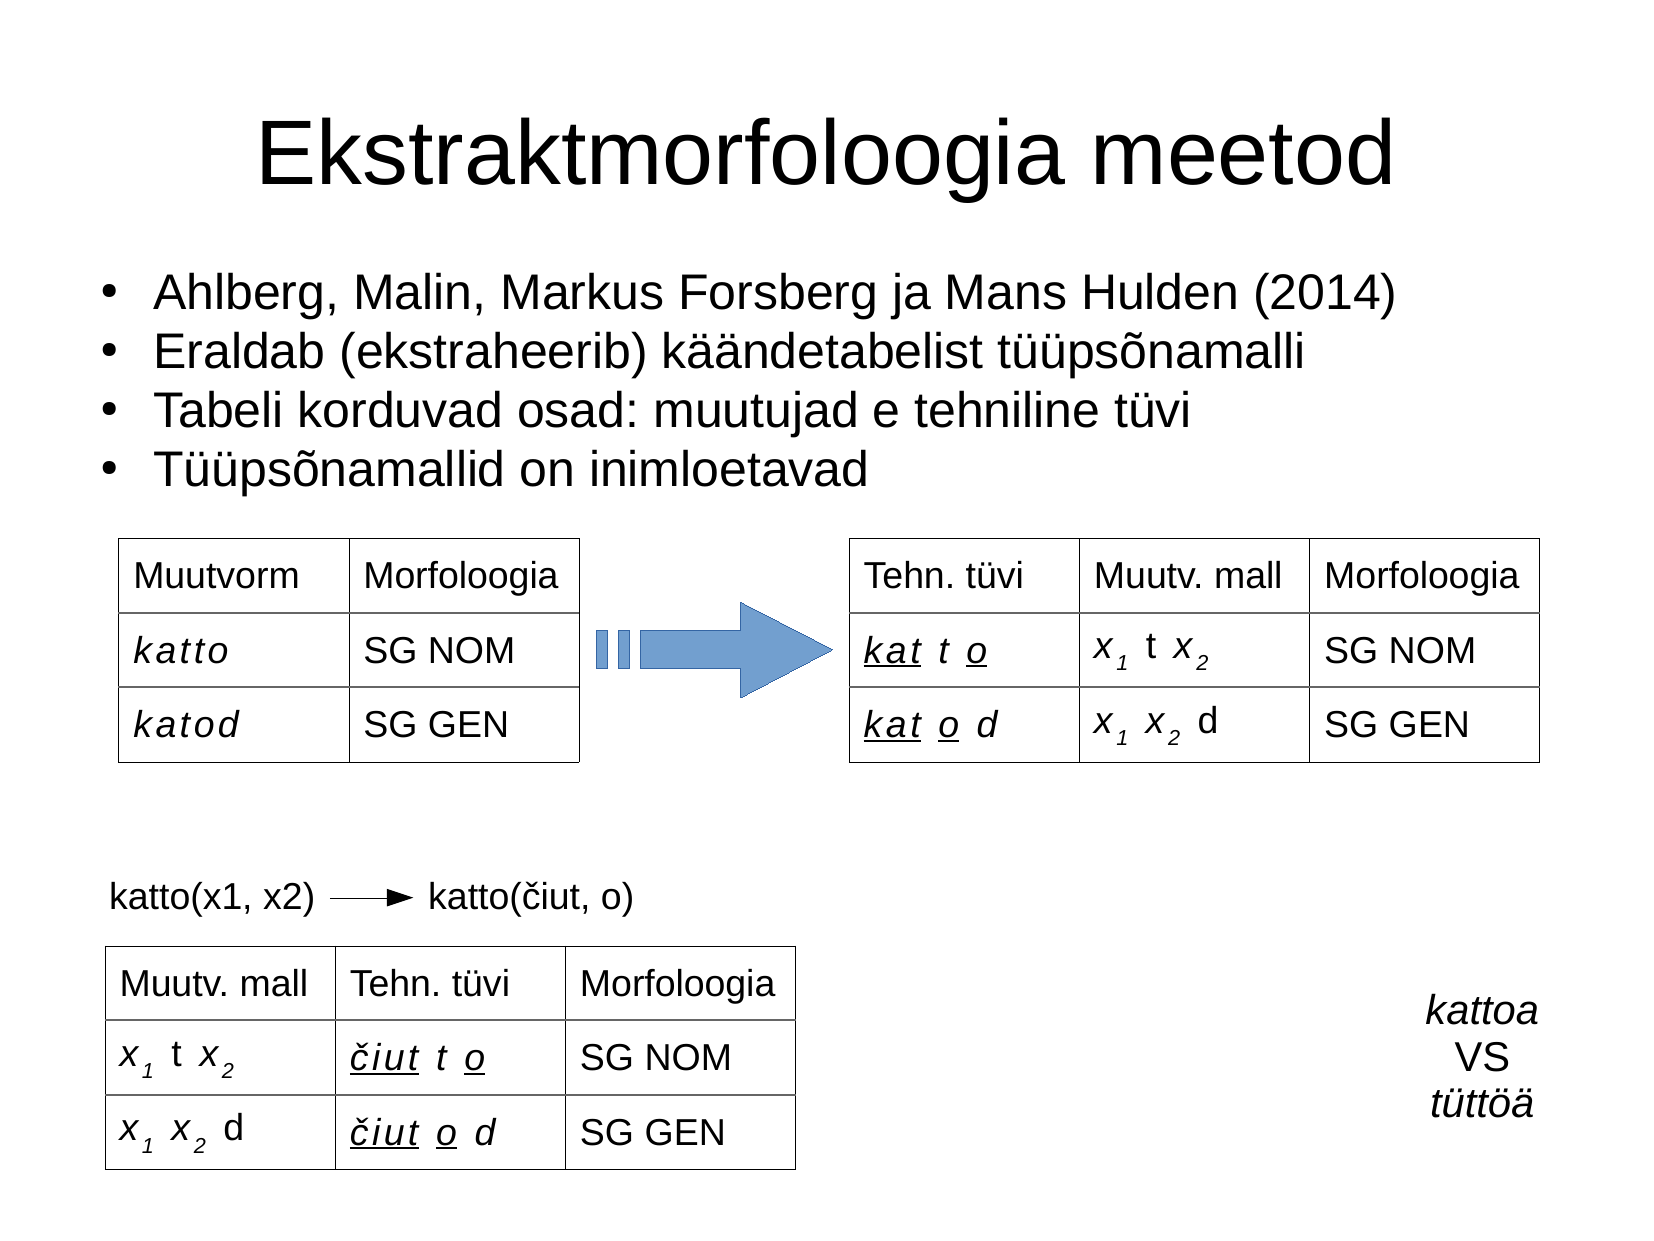

# Ekstraktmorfoloogia meetod
Ahlberg, Malin, Markus Forsberg ja Mans Hulden (2014)
Eraldab (ekstraheerib) käändetabelist tüüpsõnamalli
Tabeli korduvad osad: muutujad e tehniline tüvi
Tüüpsõnamallid on inimloetavad
| Muutvorm | Morfoloogia |
| --- | --- |
| katto | SG NOM |
| katod | SG GEN |
| Tehn. tüvi | Muutv. mall | Morfoloogia |
| --- | --- | --- |
| kat t o | x1 t x2 | SG NOM |
| kat o d | x1 x2 d | SG GEN |
katto(x1, x2)
katto(čiut, o)
| Muutv. mall | Tehn. tüvi | Morfoloogia |
| --- | --- | --- |
| x1 t x2 | čiut t o | SG NOM |
| x1 x2 d | čiut o d | SG GEN |
kattoa
VS
tüttöä